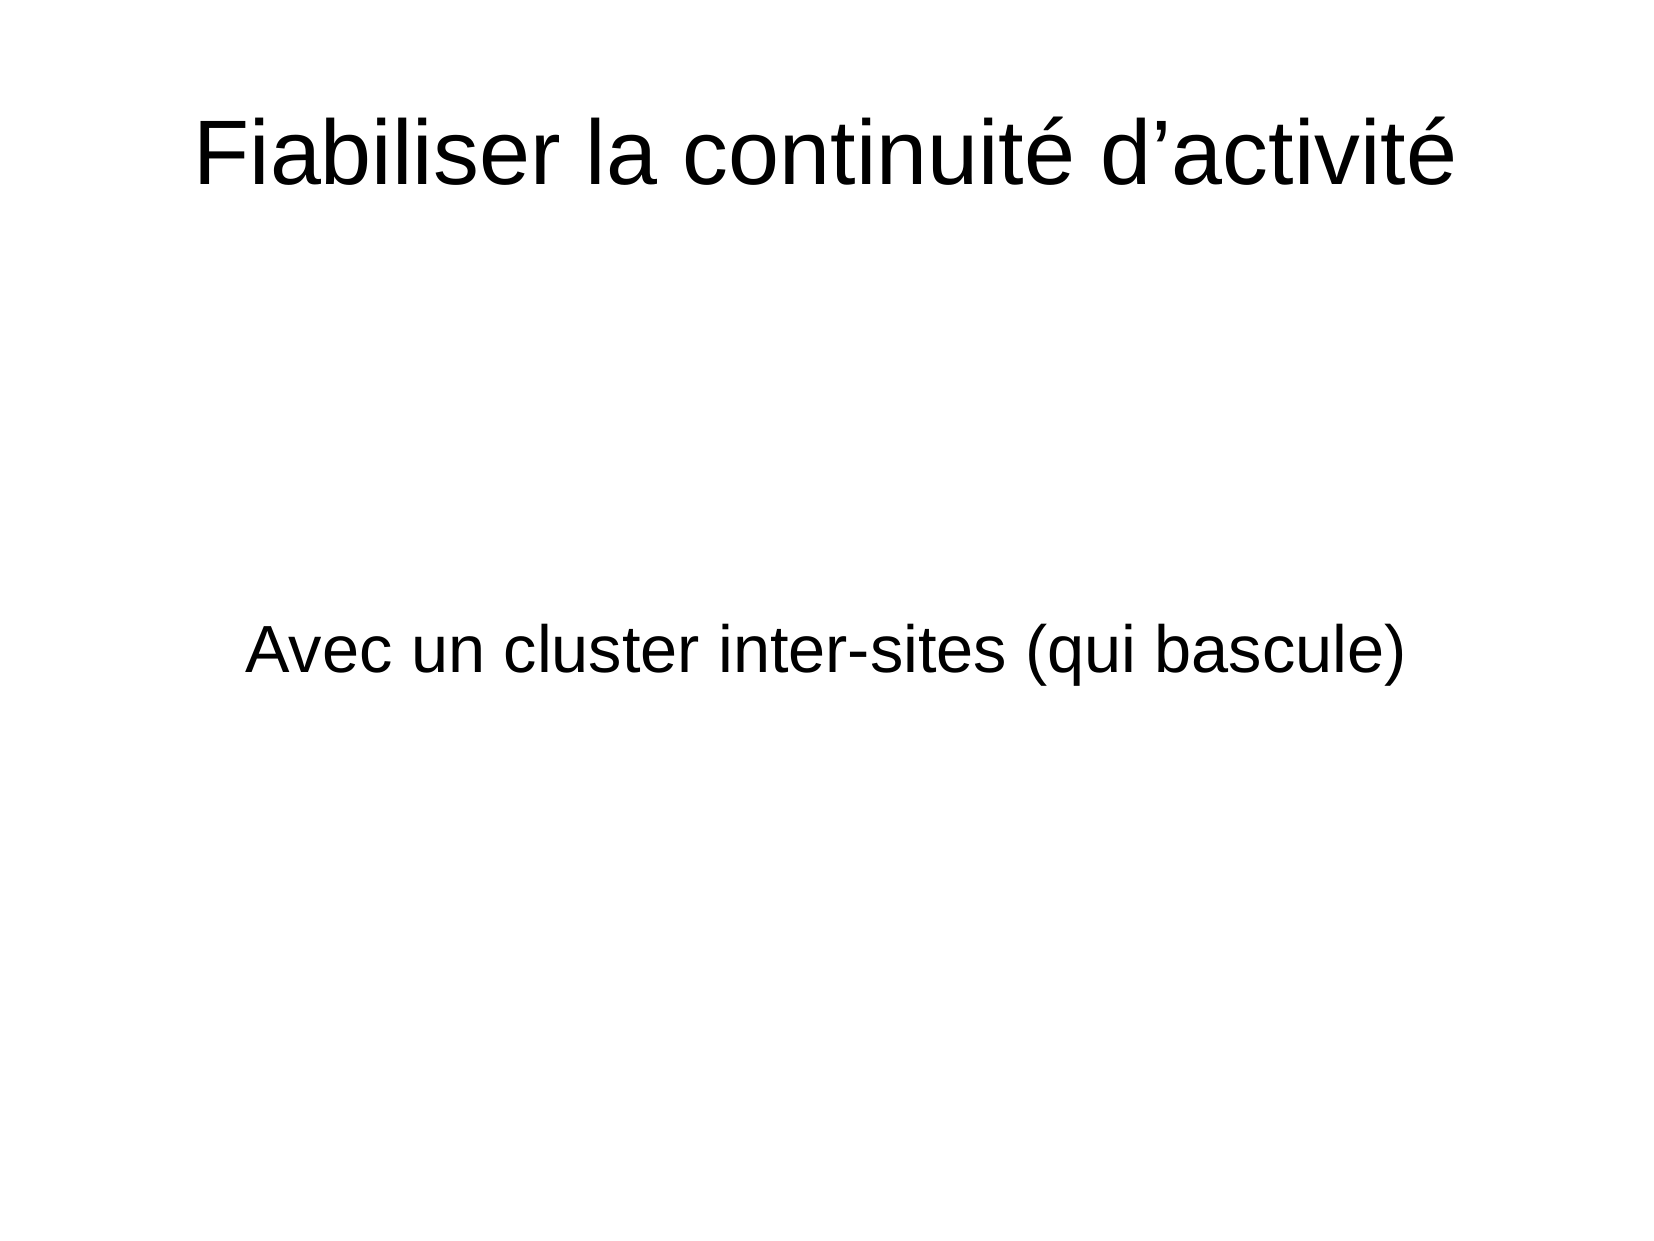

# Fiabiliser la continuité d’activité
Avec un cluster inter-sites (qui bascule)